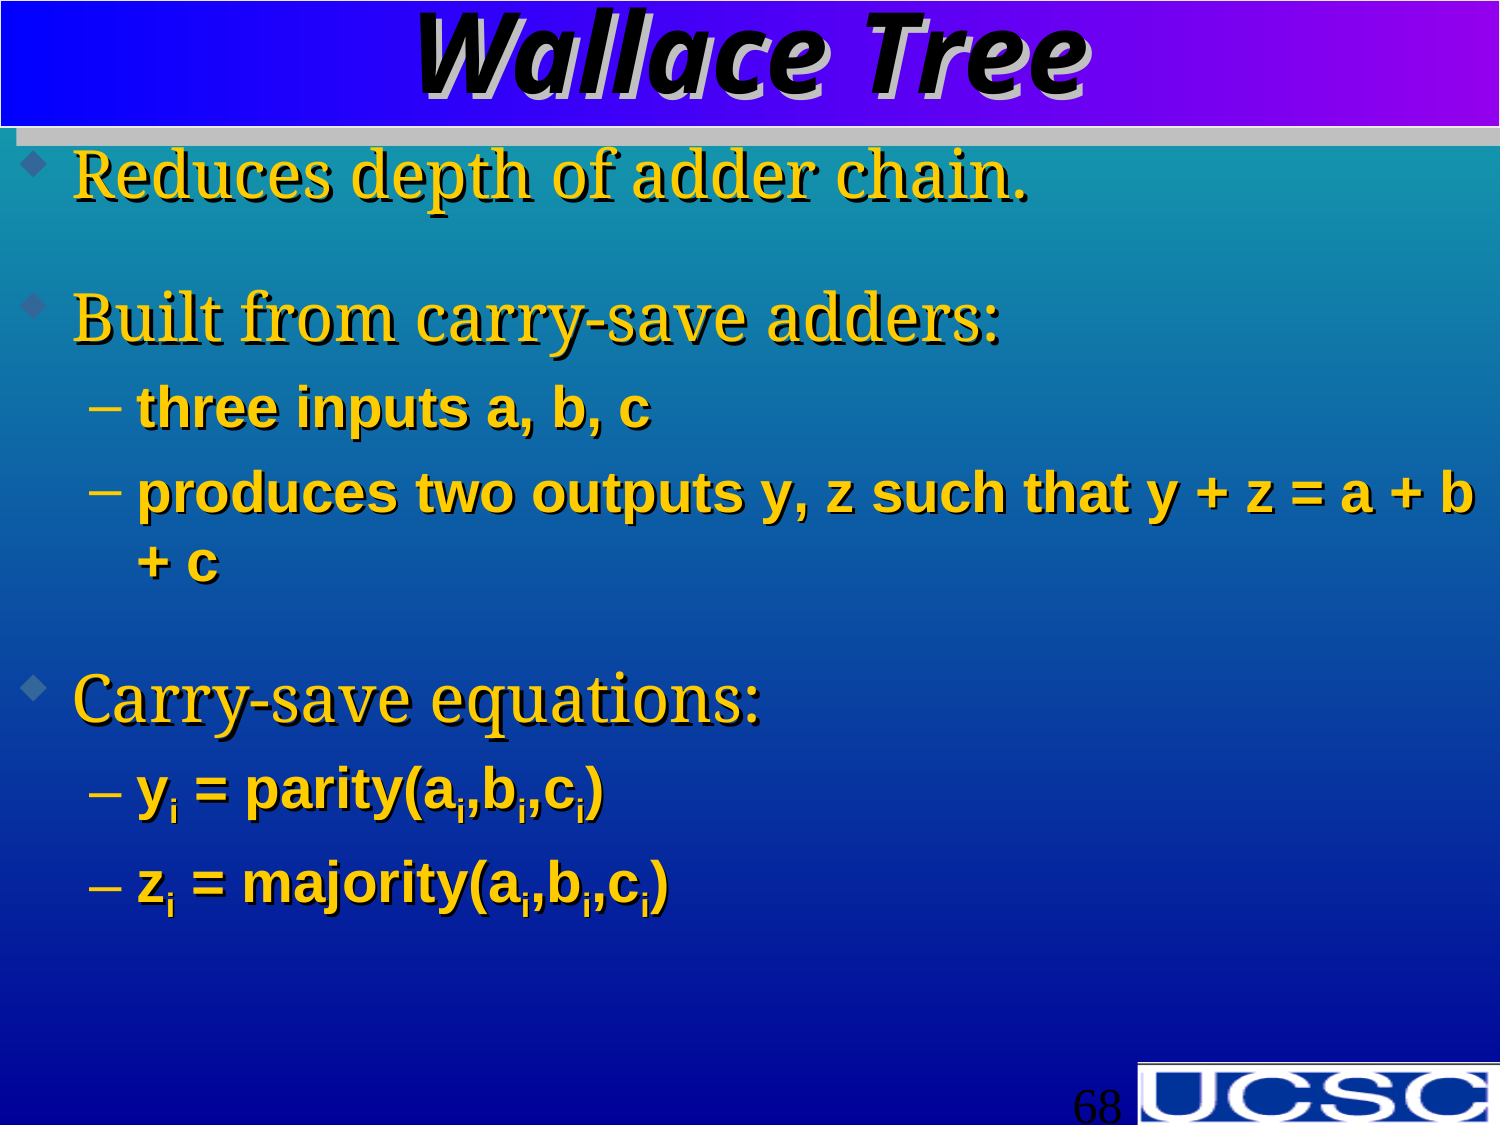

# Wallace Tree
Reduces depth of adder chain.
Built from carry-save adders:
three inputs a, b, c
produces two outputs y, z such that y + z = a + b + c
Carry-save equations:
yi = parity(ai,bi,ci)
zi = majority(ai,bi,ci)
68